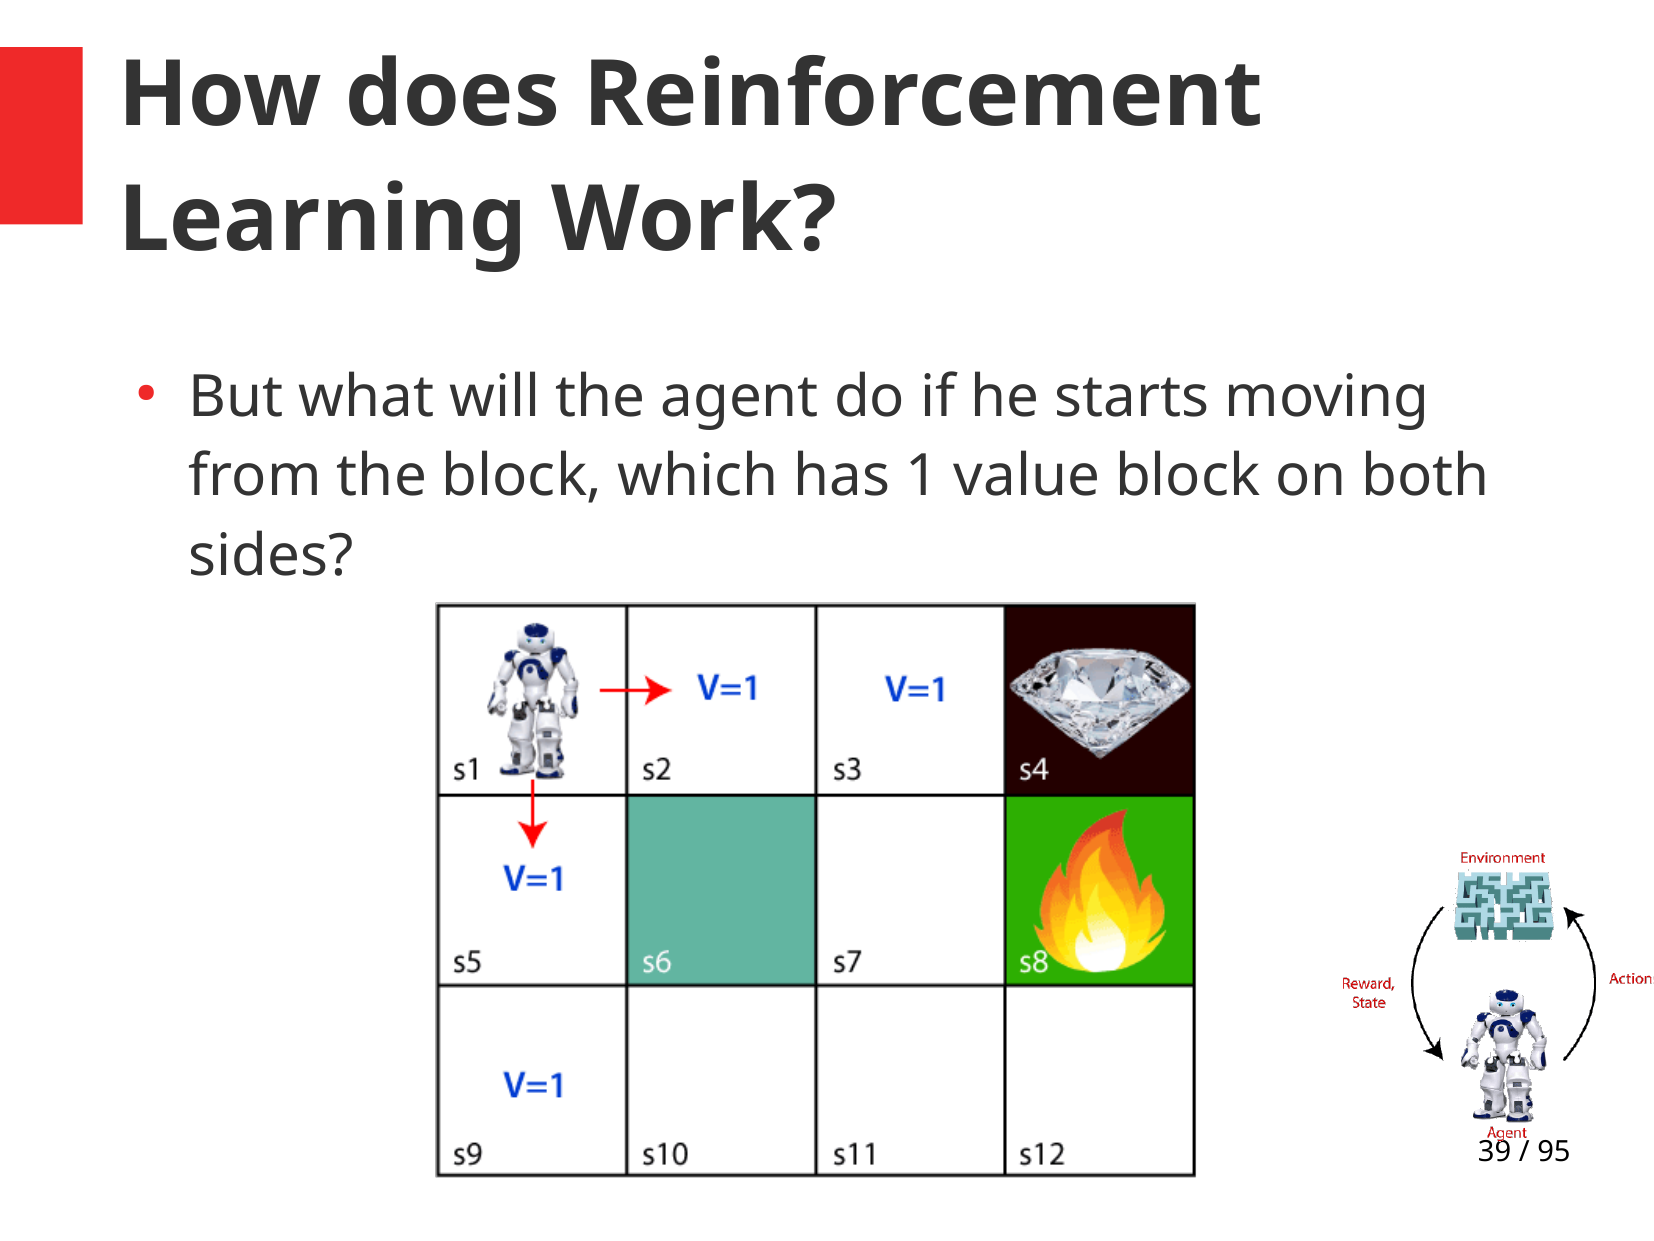

# How does Reinforcement Learning Work?
But what will the agent do if he starts moving from the block, which has 1 value block on both sides?
39